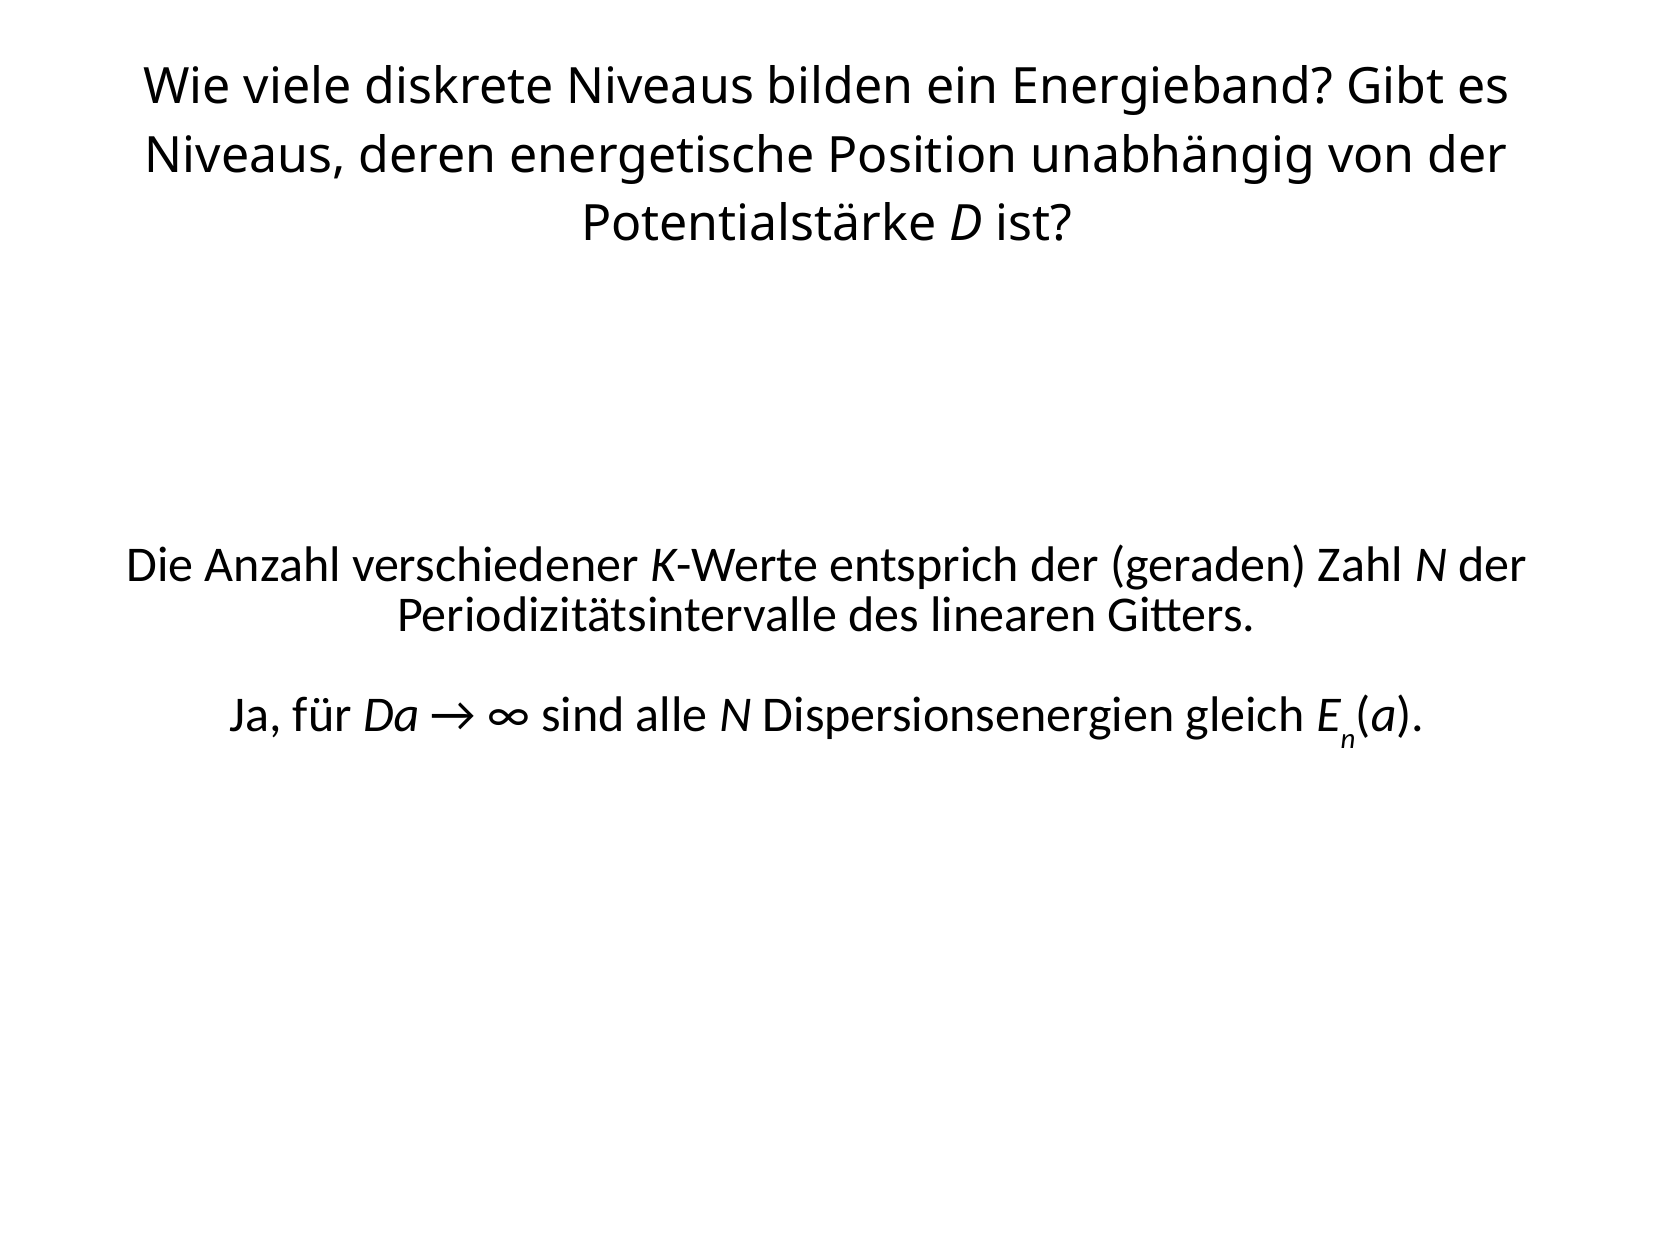

# Wie viele diskrete Niveaus bilden ein Energieband? Gibt es Niveaus, deren energetische Position unabhängig von der Potentialstärke D ist?
Die Anzahl verschiedener K-Werte entsprich der (geraden) Zahl N der Periodizitätsintervalle des linearen Gitters.
Ja, für Da → ∞ sind alle N Dispersionsenergien gleich En(a).